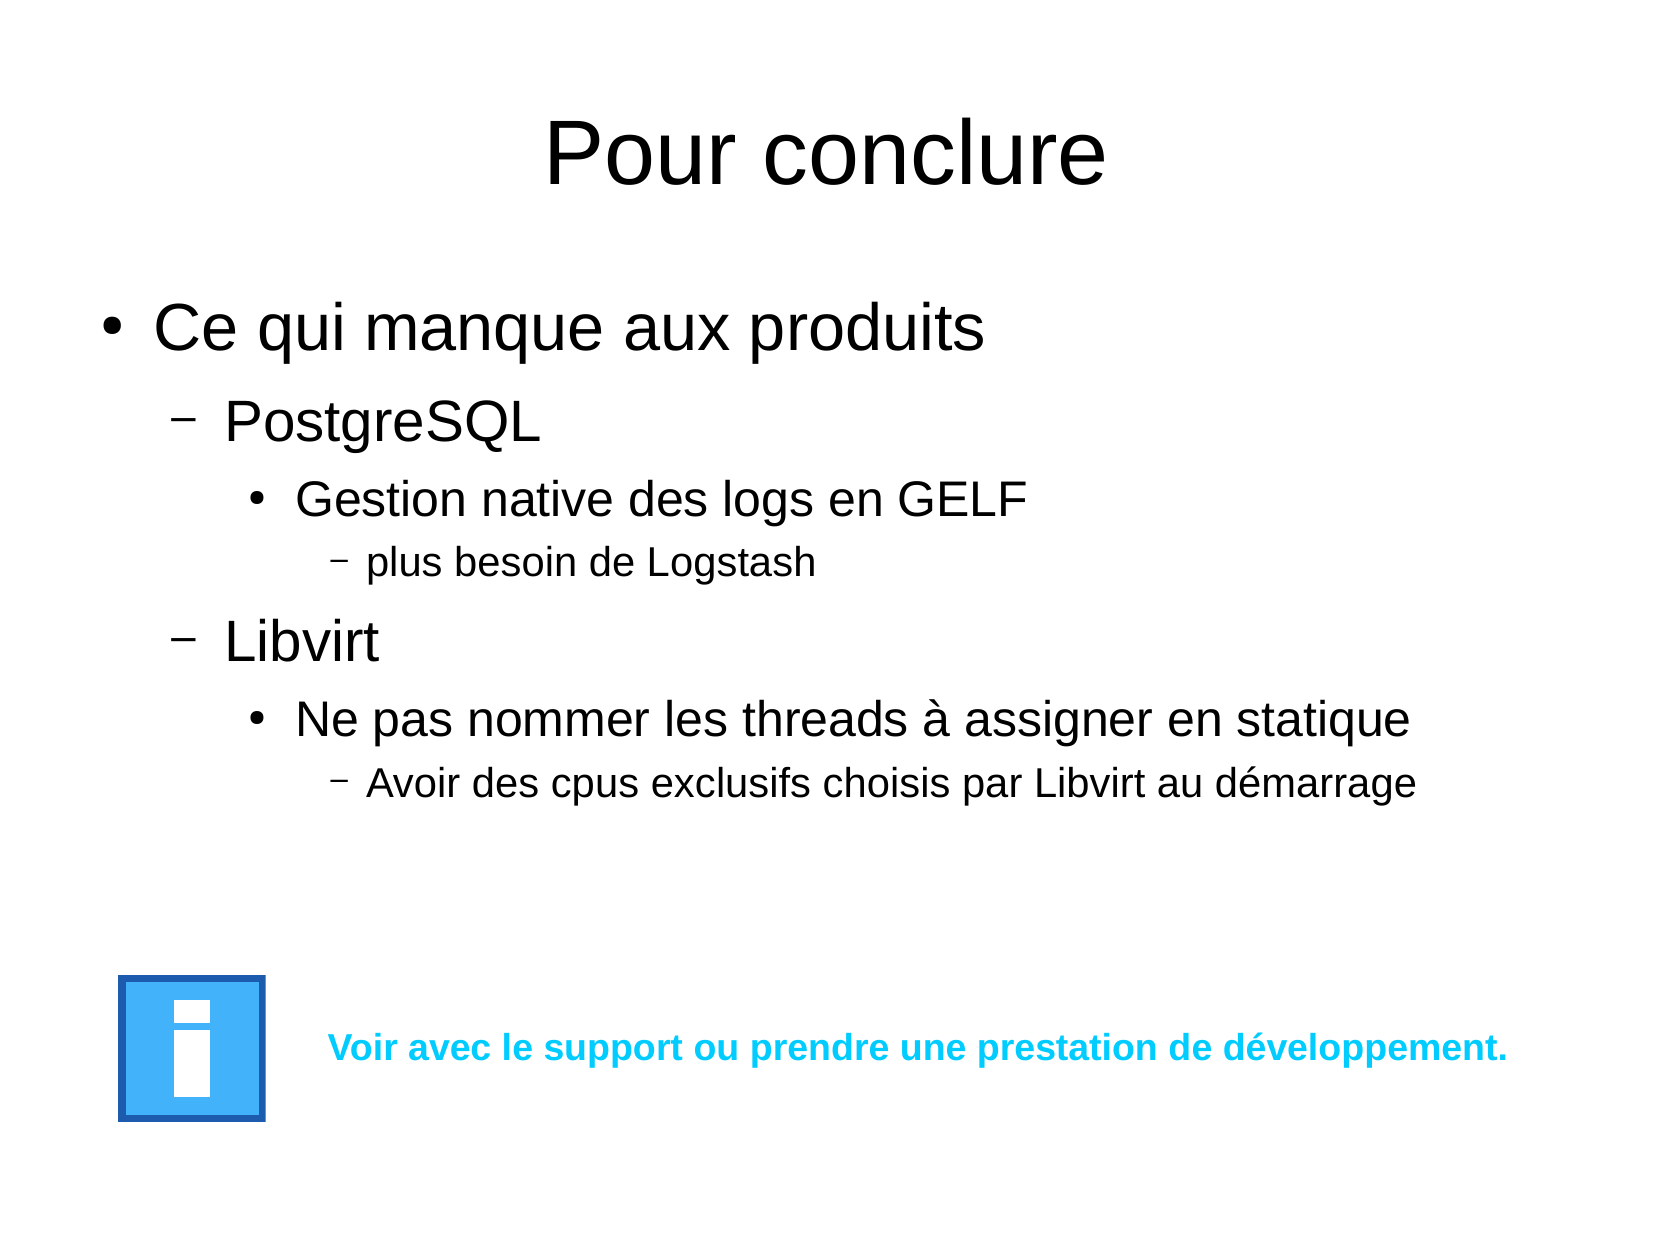

# Pour conclure
Ce qui manque aux produits
PostgreSQL
Gestion native des logs en GELF
plus besoin de Logstash
Libvirt
Ne pas nommer les threads à assigner en statique
Avoir des cpus exclusifs choisis par Libvirt au démarrage
Voir avec le support ou prendre une prestation de développement.